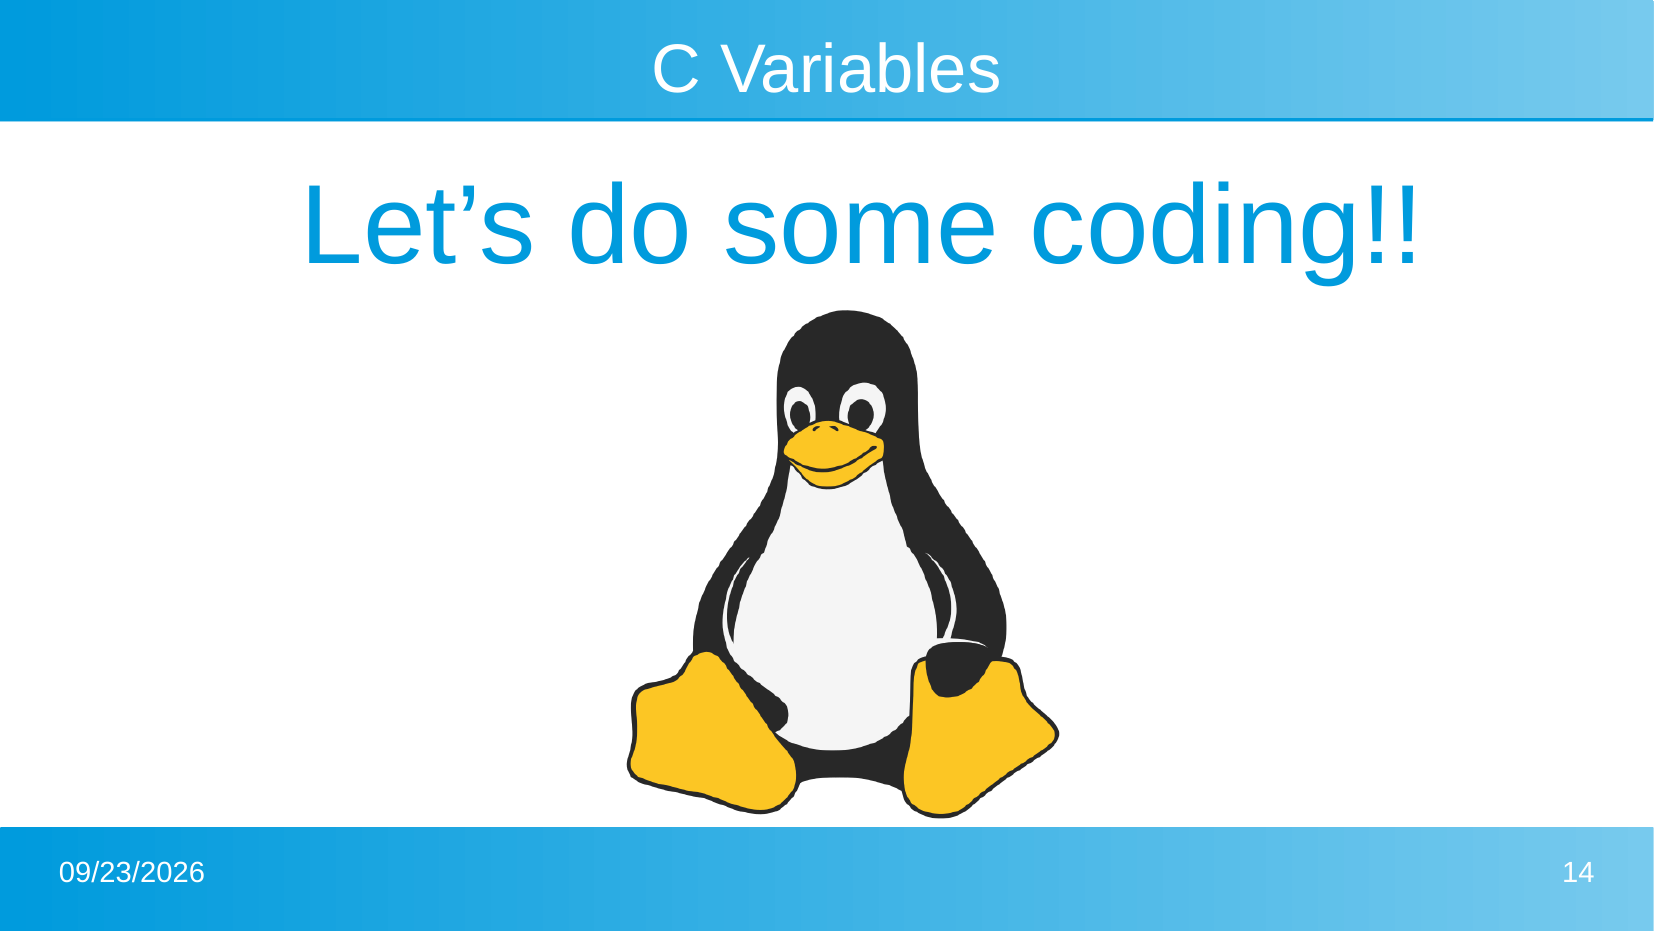

# C Variables
Let’s do some coding!!
14